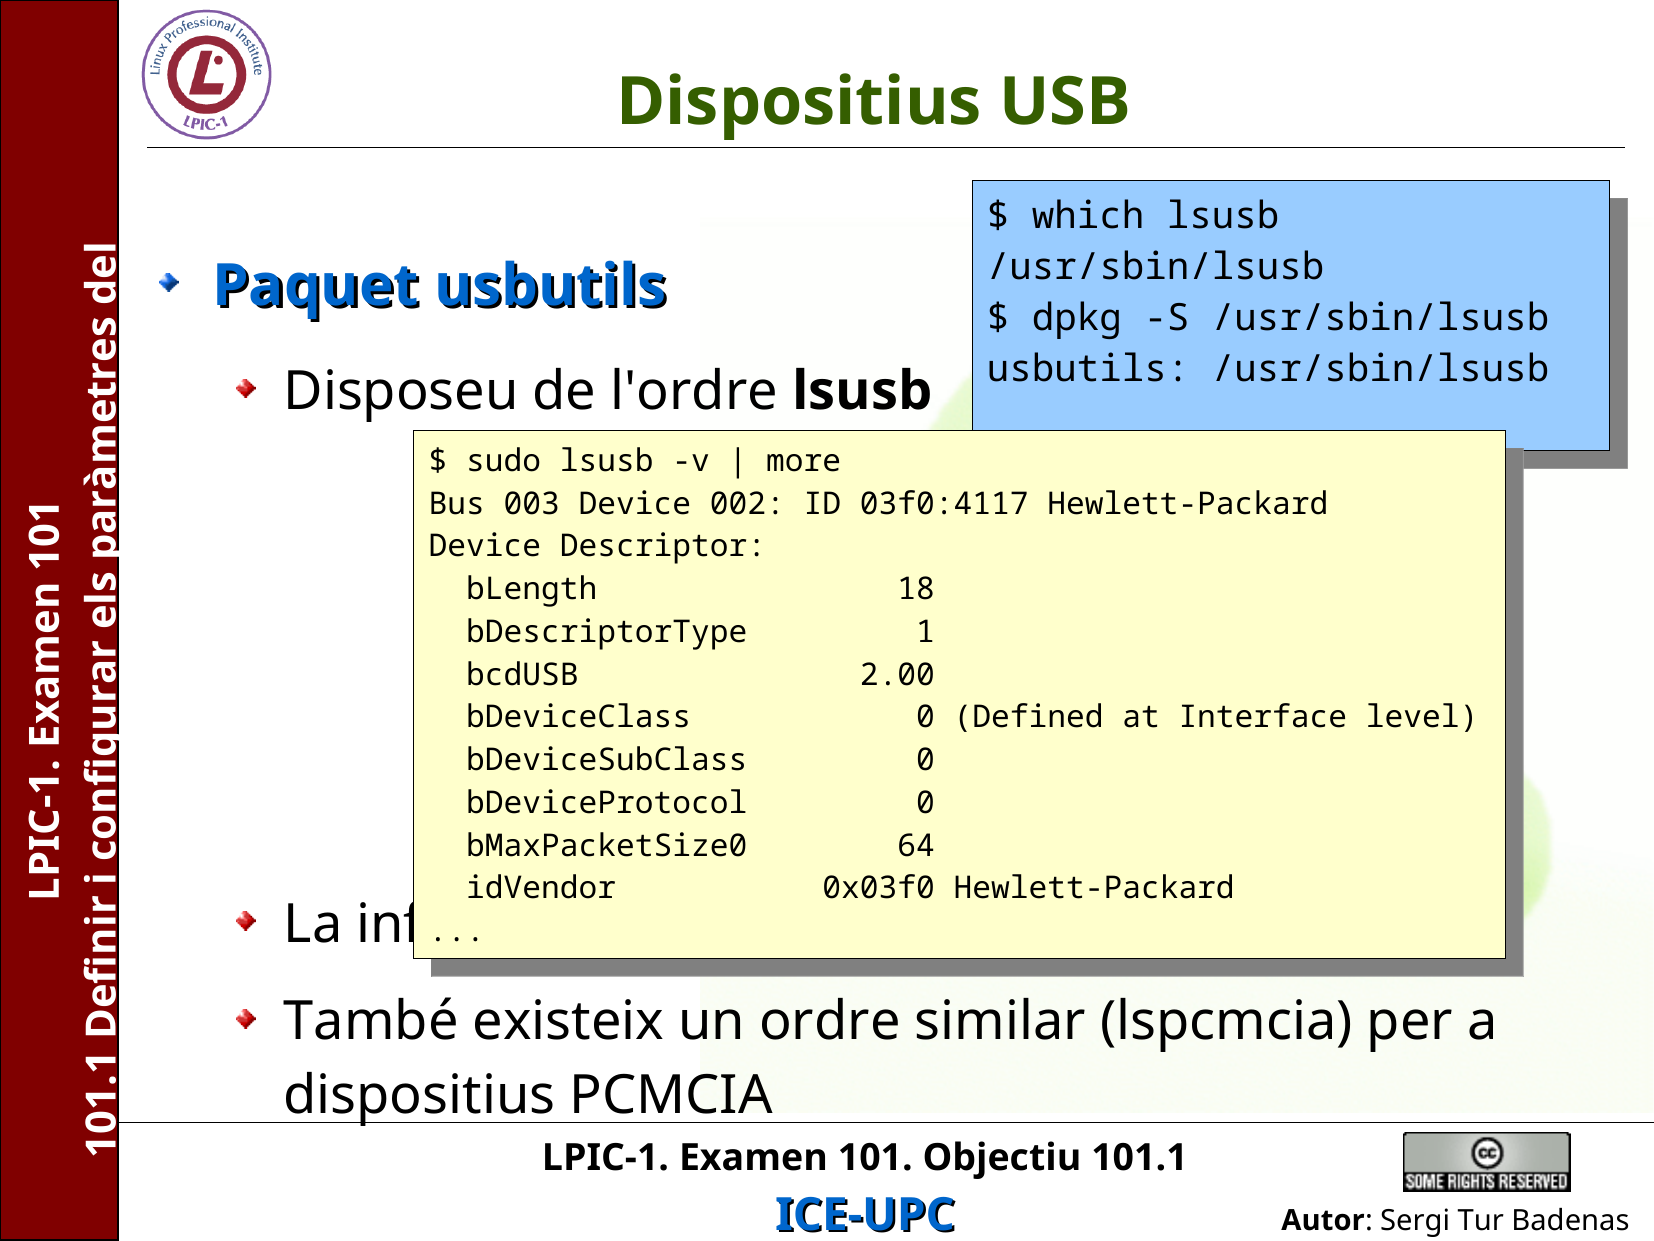

# Dispositius USB
$ which lsusb
/usr/sbin/lsusb
$ dpkg -S /usr/sbin/lsusb
usbutils: /usr/sbin/lsusb
Paquet usbutils
Disposeu de l'ordre lsusb
La informació s'extreu de /proc/bus/usb
També existeix un ordre similar (lspcmcia) per a dispositius PCMCIA
$ sudo lsusb -v | more
Bus 003 Device 002: ID 03f0:4117 Hewlett-Packard
Device Descriptor:
 bLength 18
 bDescriptorType 1
 bcdUSB 2.00
 bDeviceClass 0 (Defined at Interface level)
 bDeviceSubClass 0
 bDeviceProtocol 0
 bMaxPacketSize0 64
 idVendor 0x03f0 Hewlett-Packard
...